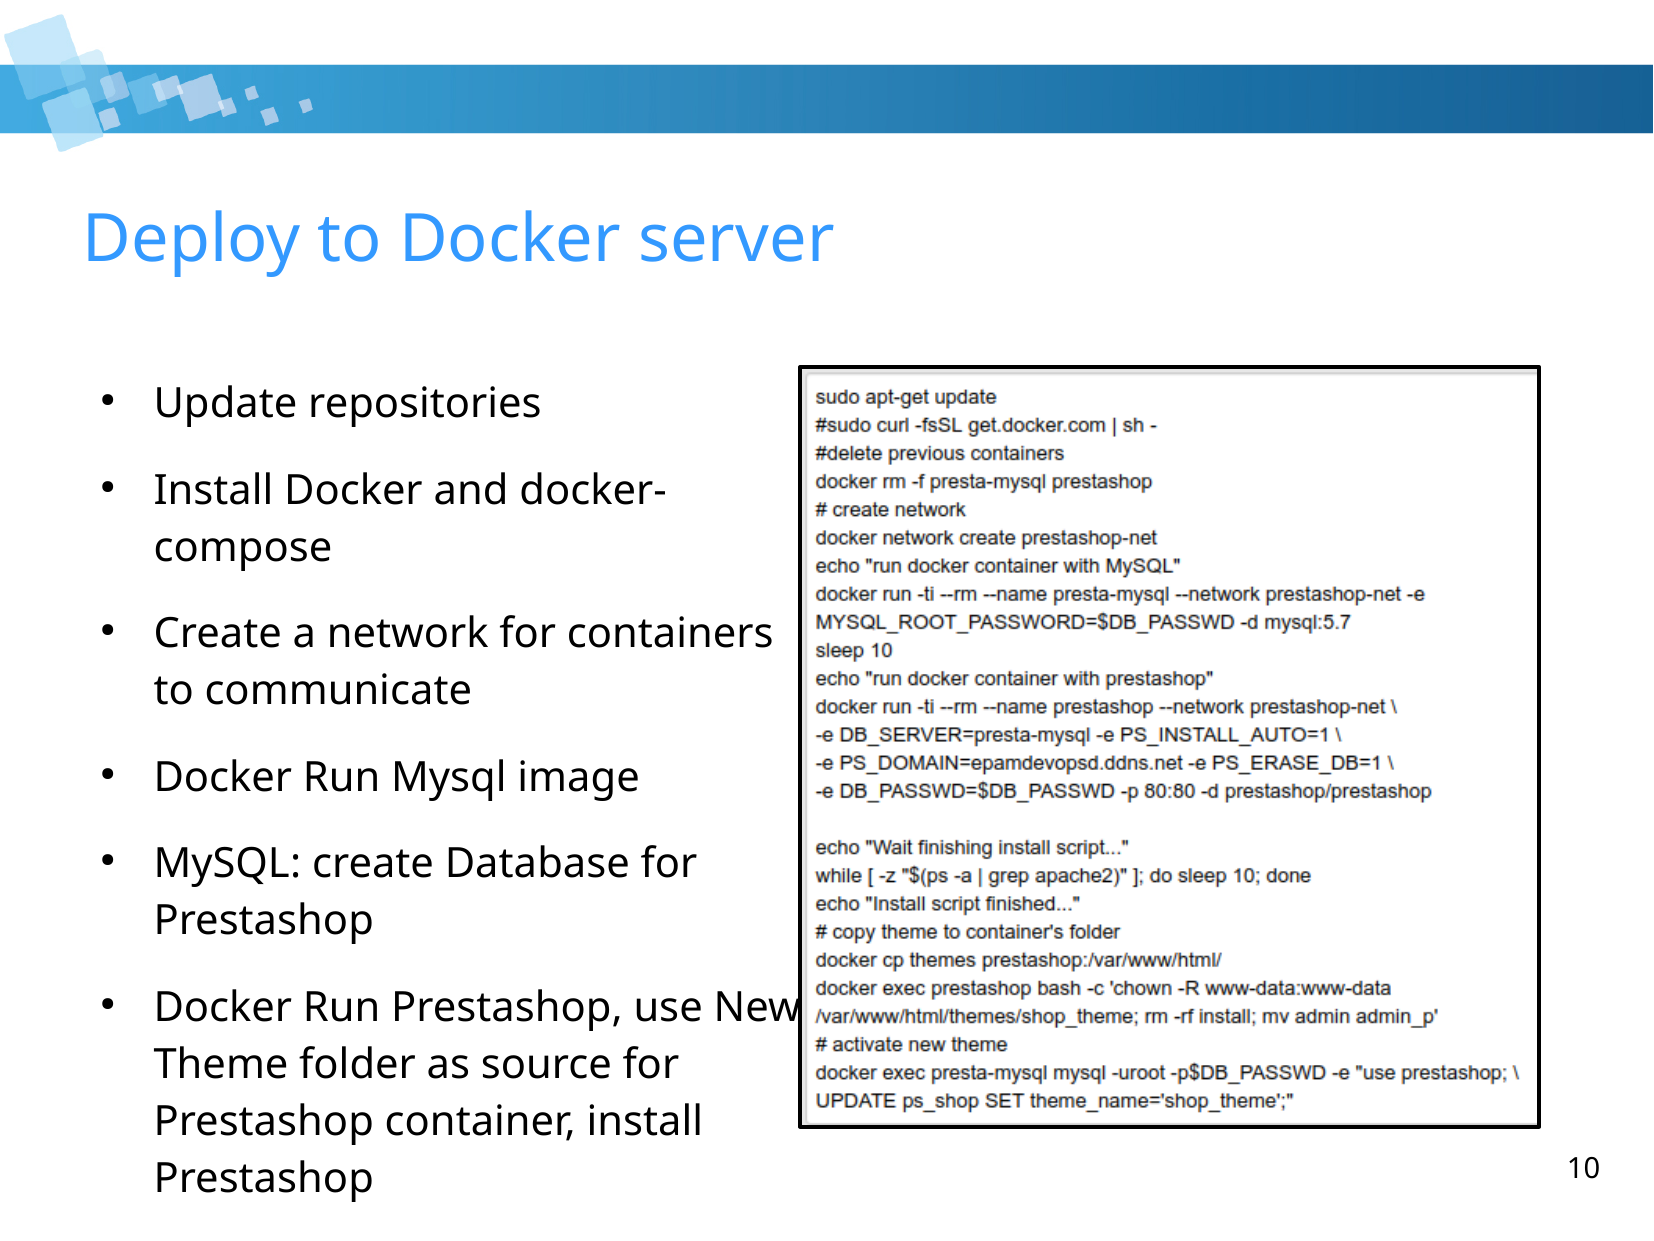

# Deploy to Docker server
Update repositories
Install Docker and docker-compose
Create a network for containers to communicate
Docker Run Mysql image
MySQL: create Database for Prestashop
Docker Run Prestashop, use New Theme folder as source for Prestashop container, install Prestashop
10